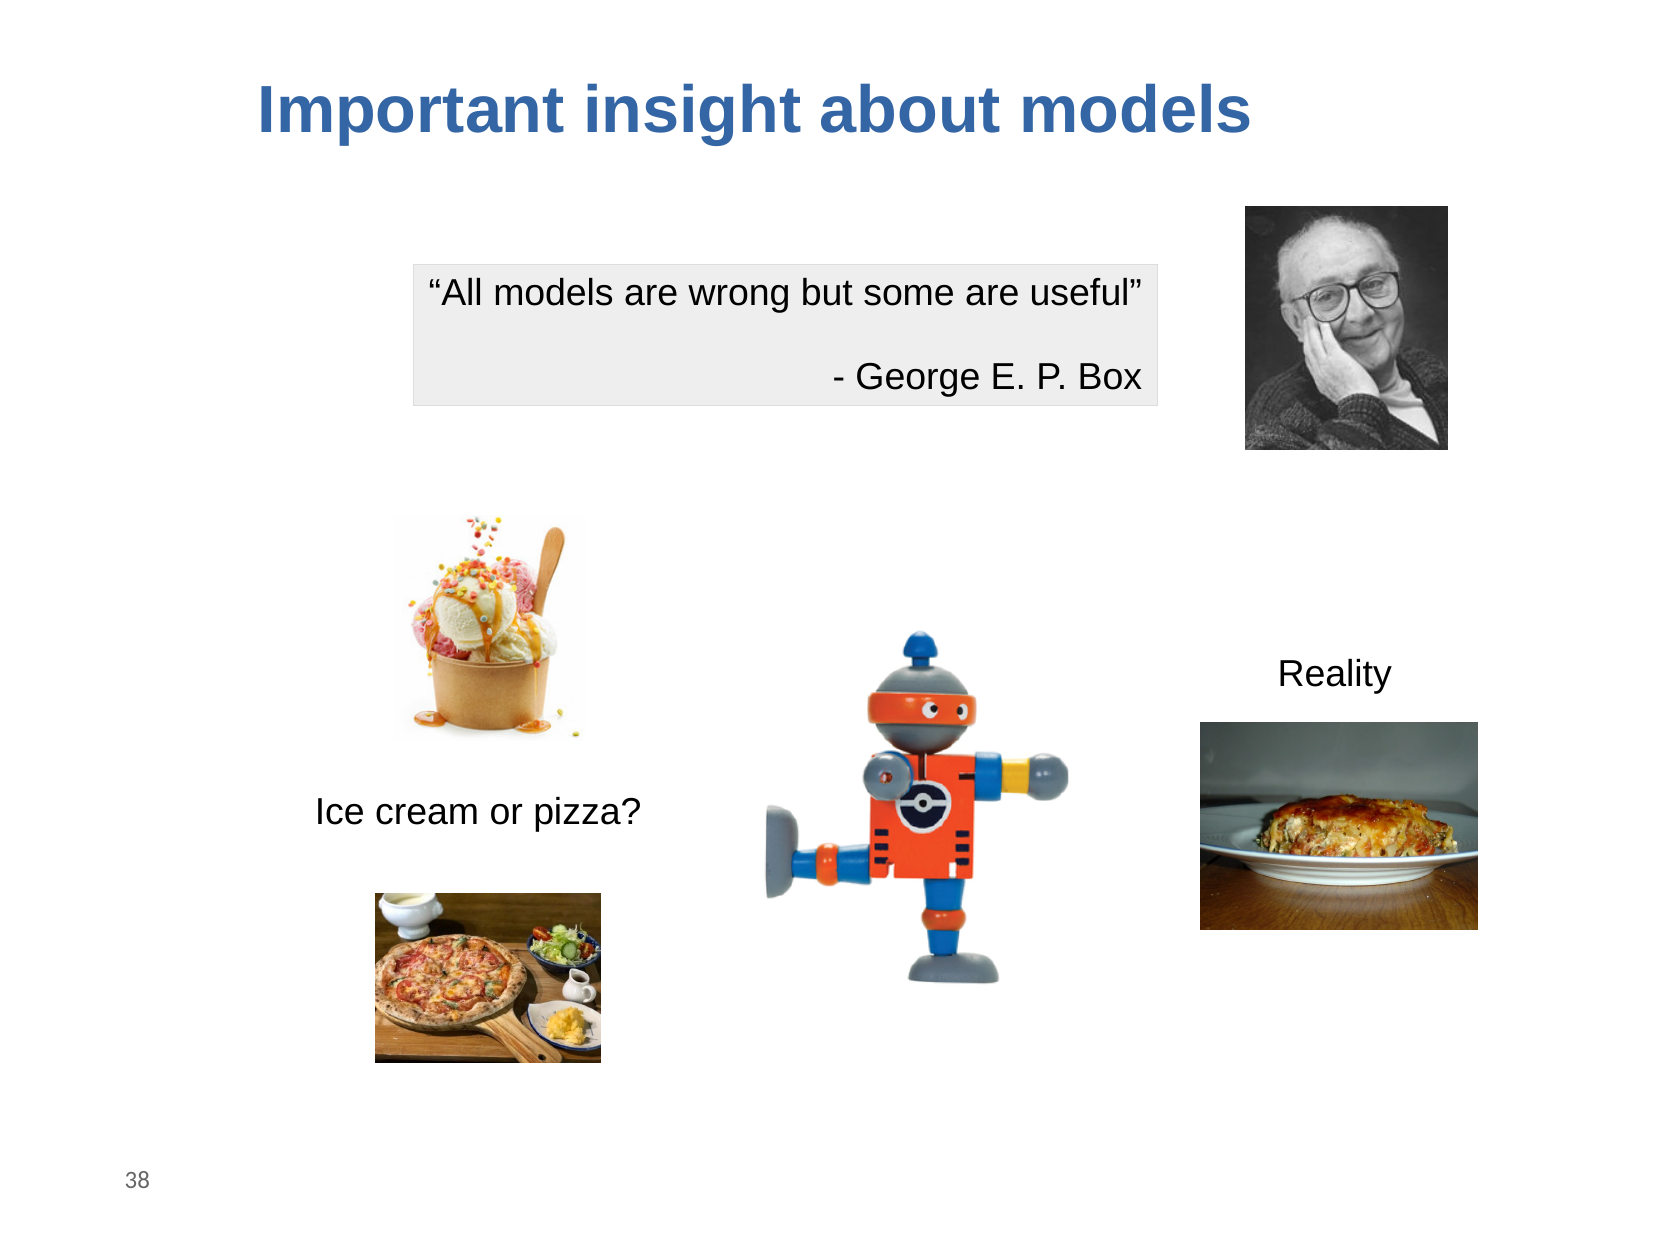

# Important insight about models
“All models are wrong but some are useful”
- George E. P. Box
Reality
Ice cream or pizza?
38